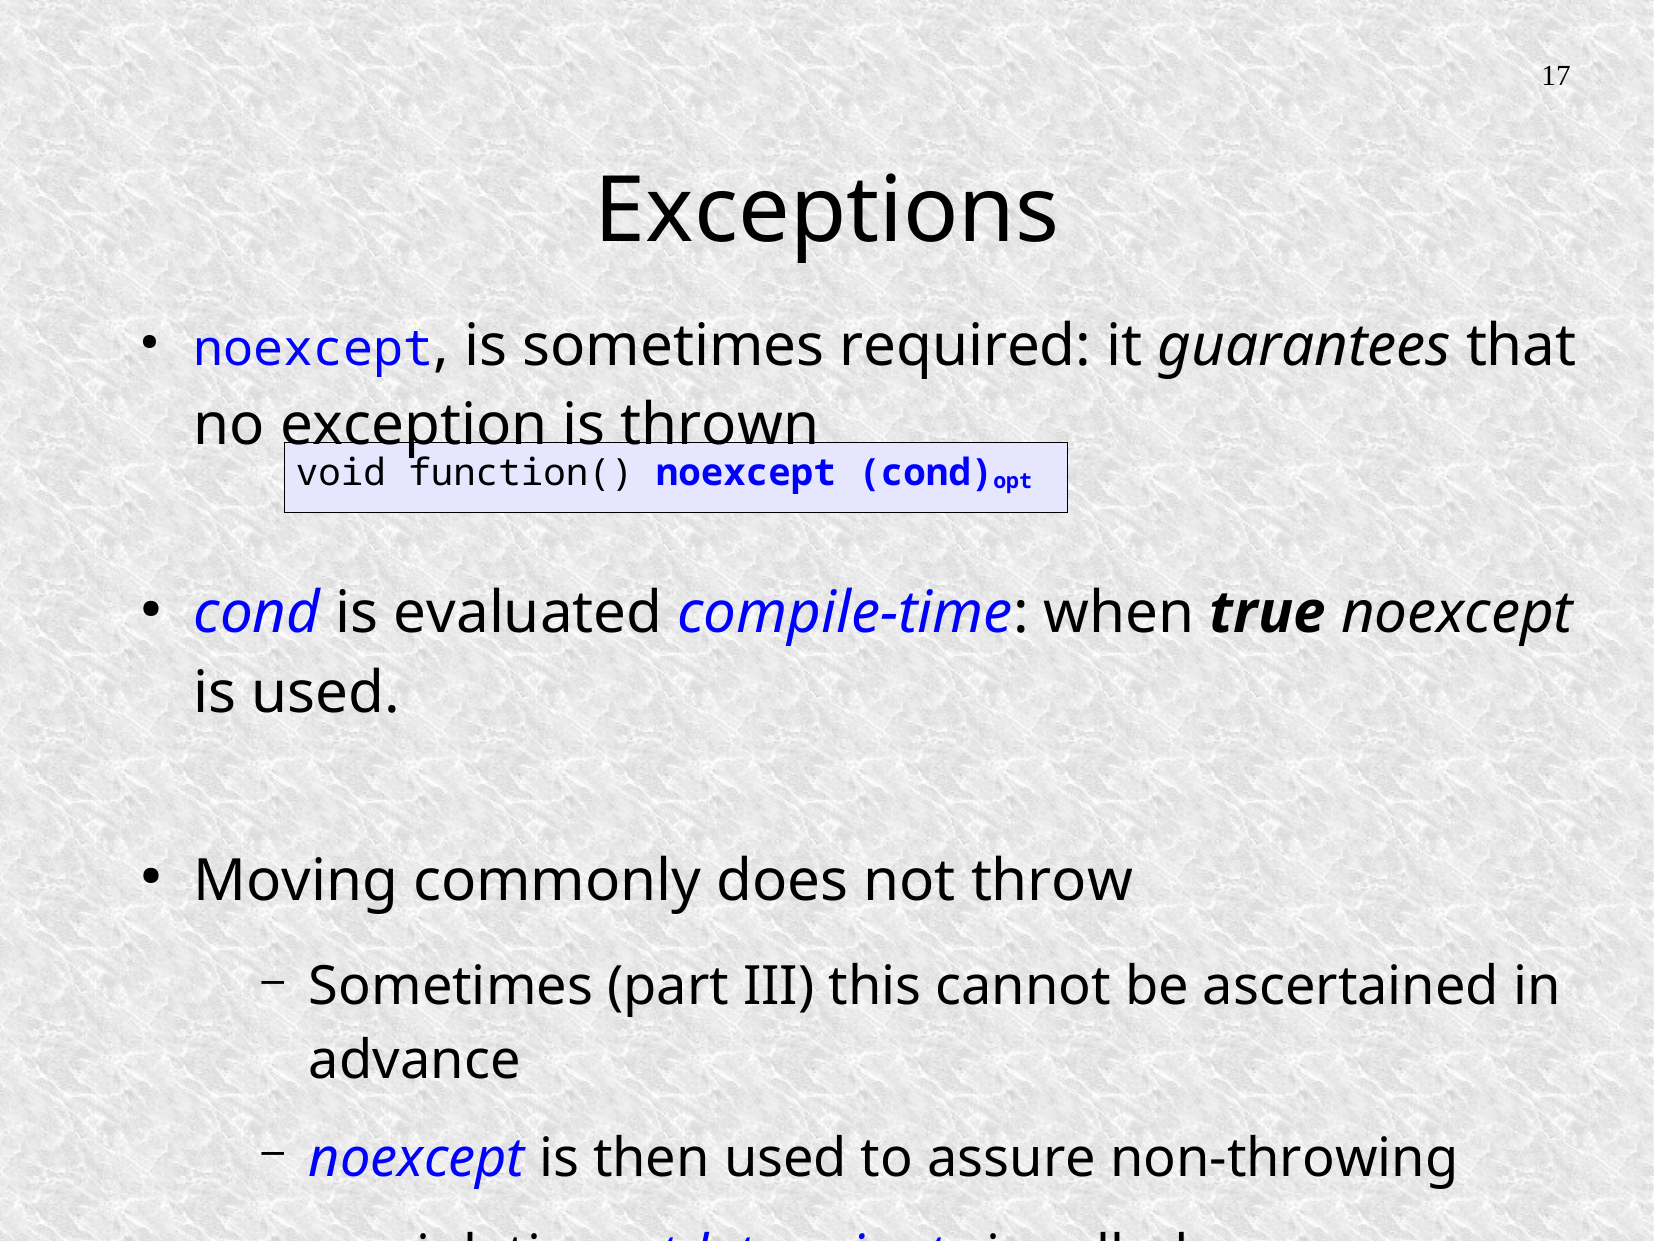

17
# Exceptions
noexcept, is sometimes required: it guarantees that no exception is thrown
cond is evaluated compile-time: when true noexcept is used.
Moving commonly does not throw
Sometimes (part III) this cannot be ascertained in advance
noexcept is then used to assure non-throwing
on violation: std::terminate is called
void function() noexcept (cond)opt